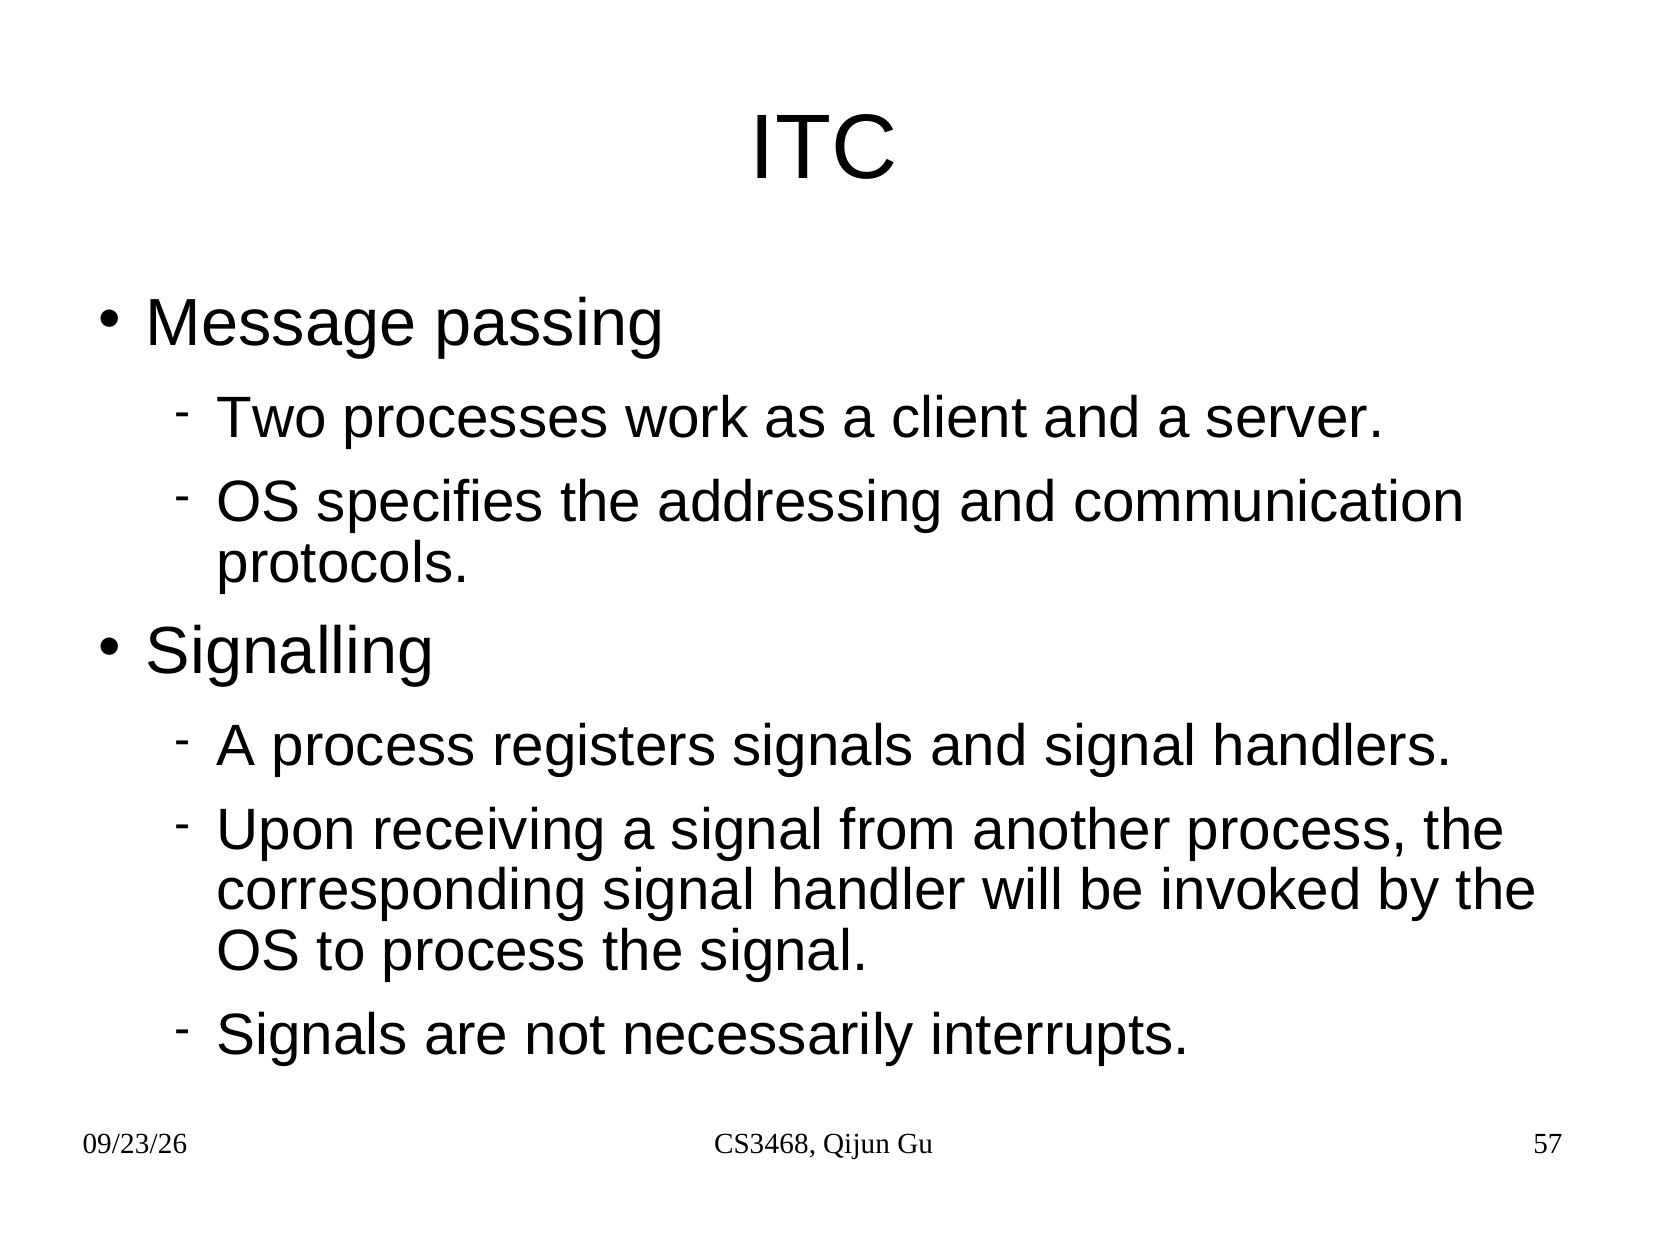

# ITC
Message passing
Two processes work as a client and a server.
OS specifies the addressing and communication protocols.
Signalling
A process registers signals and signal handlers.
Upon receiving a signal from another process, the corresponding signal handler will be invoked by the OS to process the signal.
Signals are not necessarily interrupts.
CS3468, Qijun Gu
57